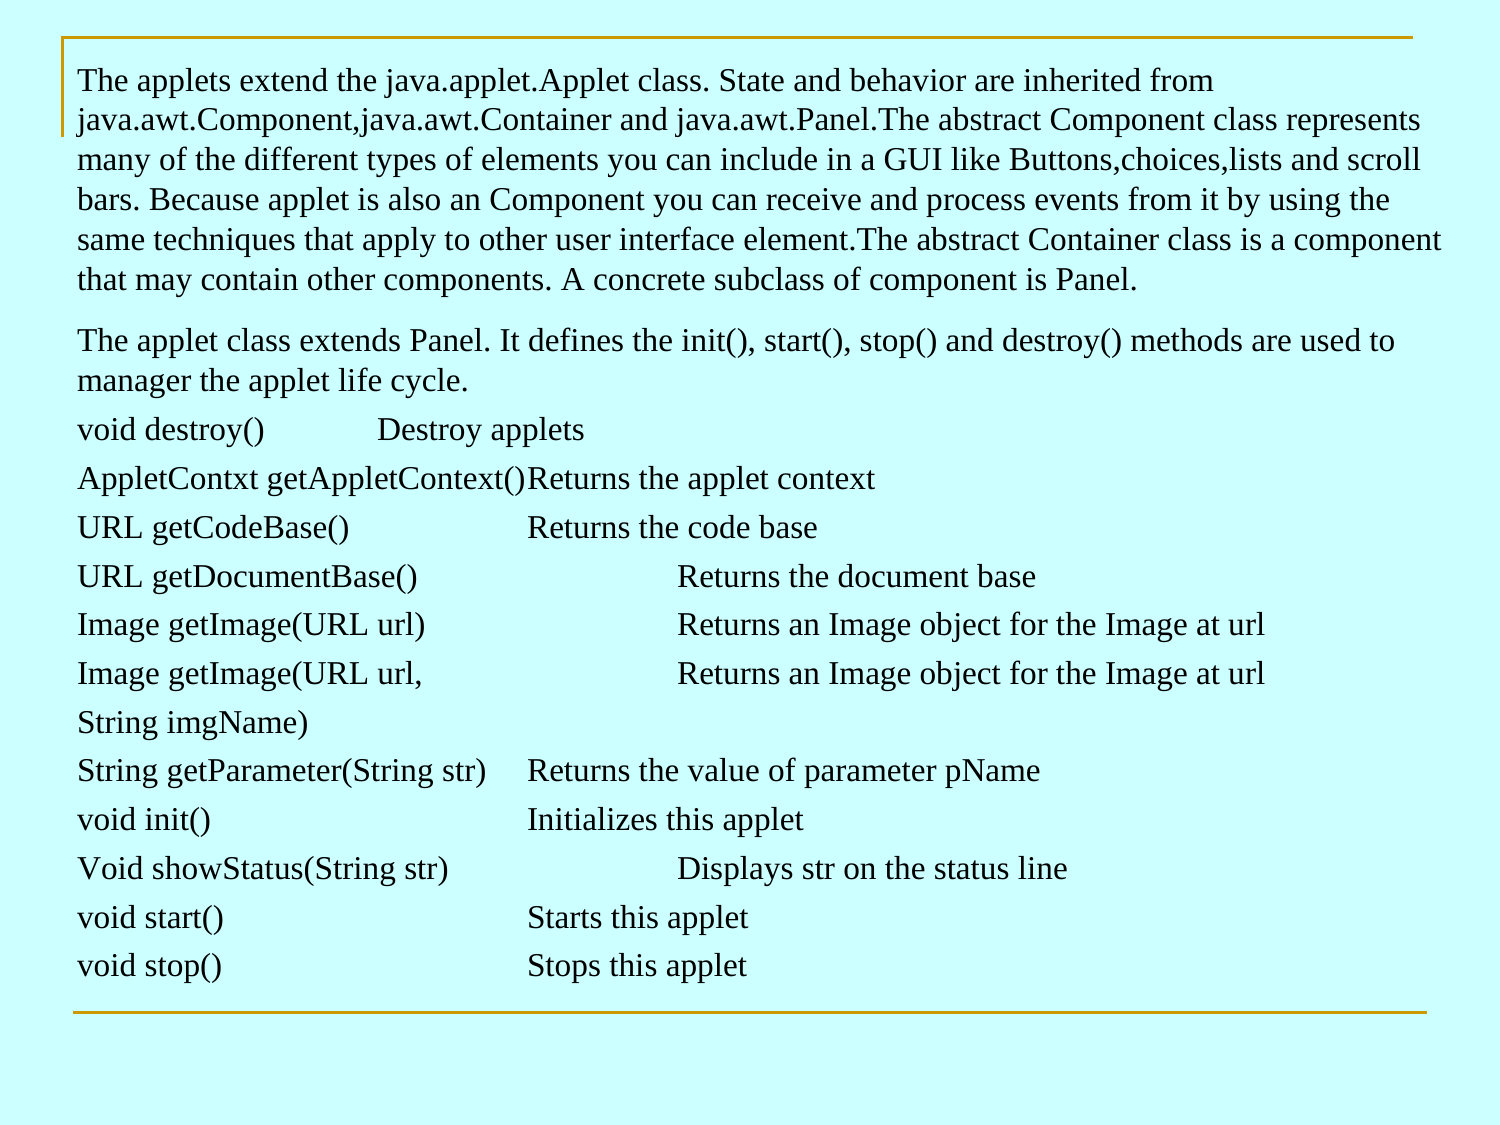

The applets extend the java.applet.Applet class. State and behavior are inherited from java.awt.Component,java.awt.Container and java.awt.Panel.The abstract Component class represents many of the different types of elements you can include in a GUI like Buttons,choices,lists and scroll bars. Because applet is also an Component you can receive and process events from it by using the same techniques that apply to other user interface element.The abstract Container class is a component that may contain other components. A concrete subclass of component is Panel.
The applet class extends Panel. It defines the init(), start(), stop() and destroy() methods are used to manager the applet life cycle.
void destroy()	Destroy applets
AppletContxt getAppletContext()	Returns the applet context
URL getCodeBase()		Returns the code base
URL getDocumentBase()		Returns the document base
Image getImage(URL url)		Returns an Image object for the Image at url
Image getImage(URL url,		Returns an Image object for the Image at url
String imgName)
String getParameter(String str)	Returns the value of parameter pName
void init()			Initializes this applet
Void showStatus(String str)		Displays str on the status line
void start()			Starts this applet
void stop()			Stops this applet